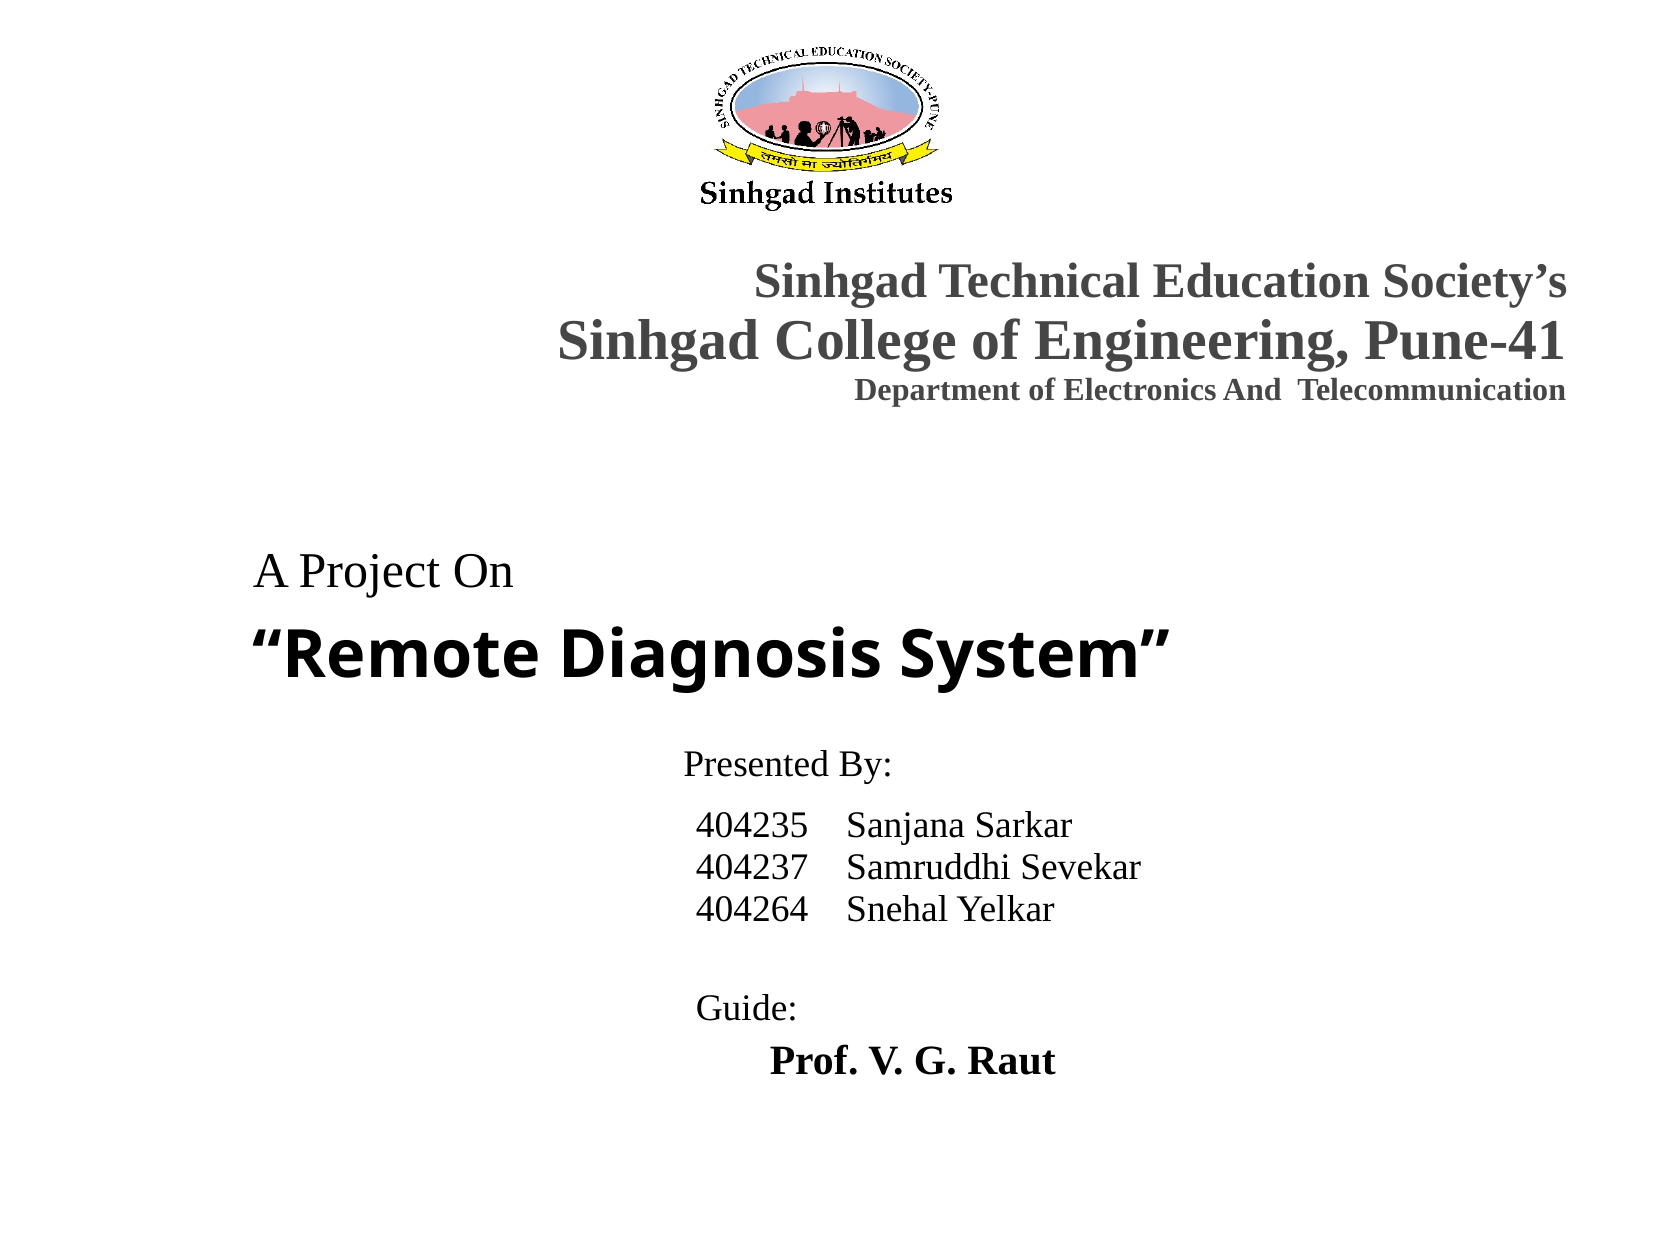

# Sinhgad Technical Education Society’s Sinhgad College of Engineering, Pune-41 Department of Electronics And Telecommunication
A Project On
“Remote Diagnosis System”
					 Presented By:
 		 		404235 Sanjana Sarkar	 					 		404237 Samruddhi Sevekar 					 			404264 Snehal Yelkar
						Guide:
							Prof. V. G. Raut